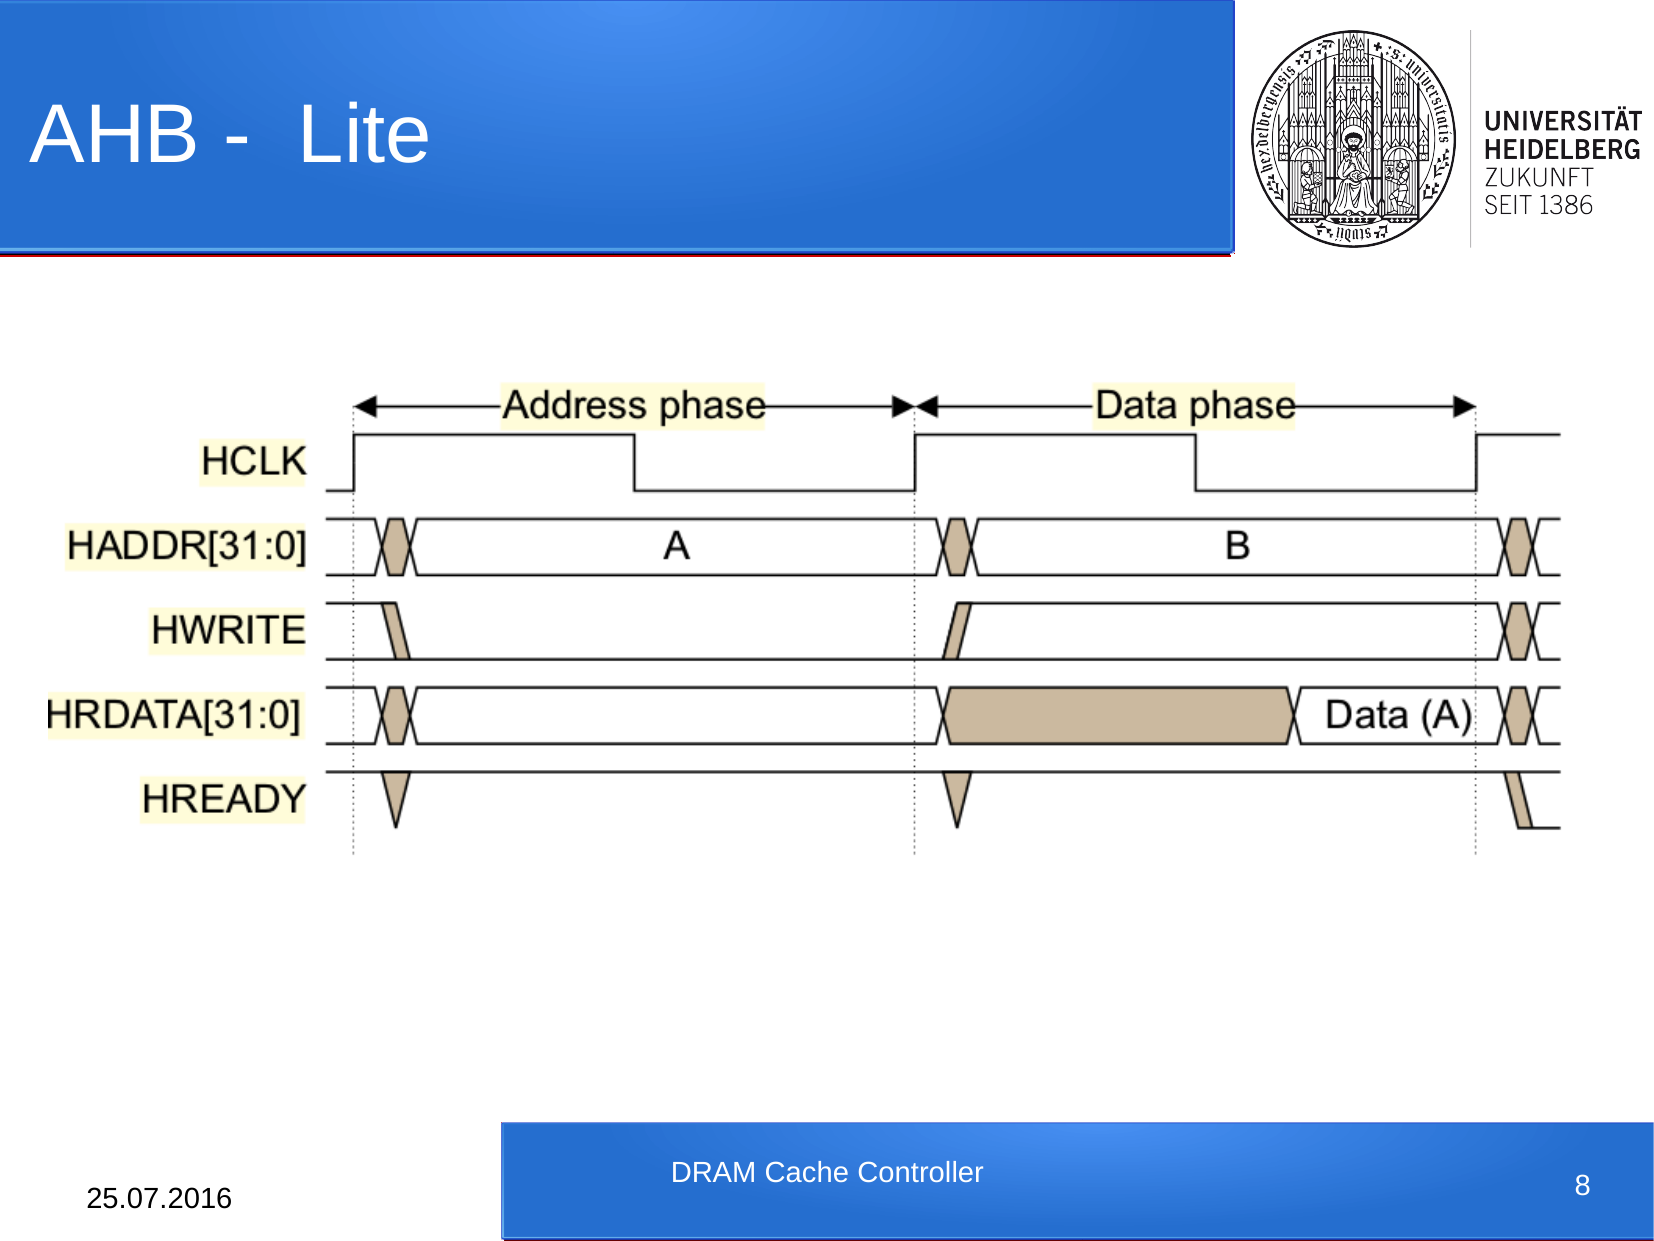

# AHB - Lite
DRAM Cache Controller
8
25.07.2016